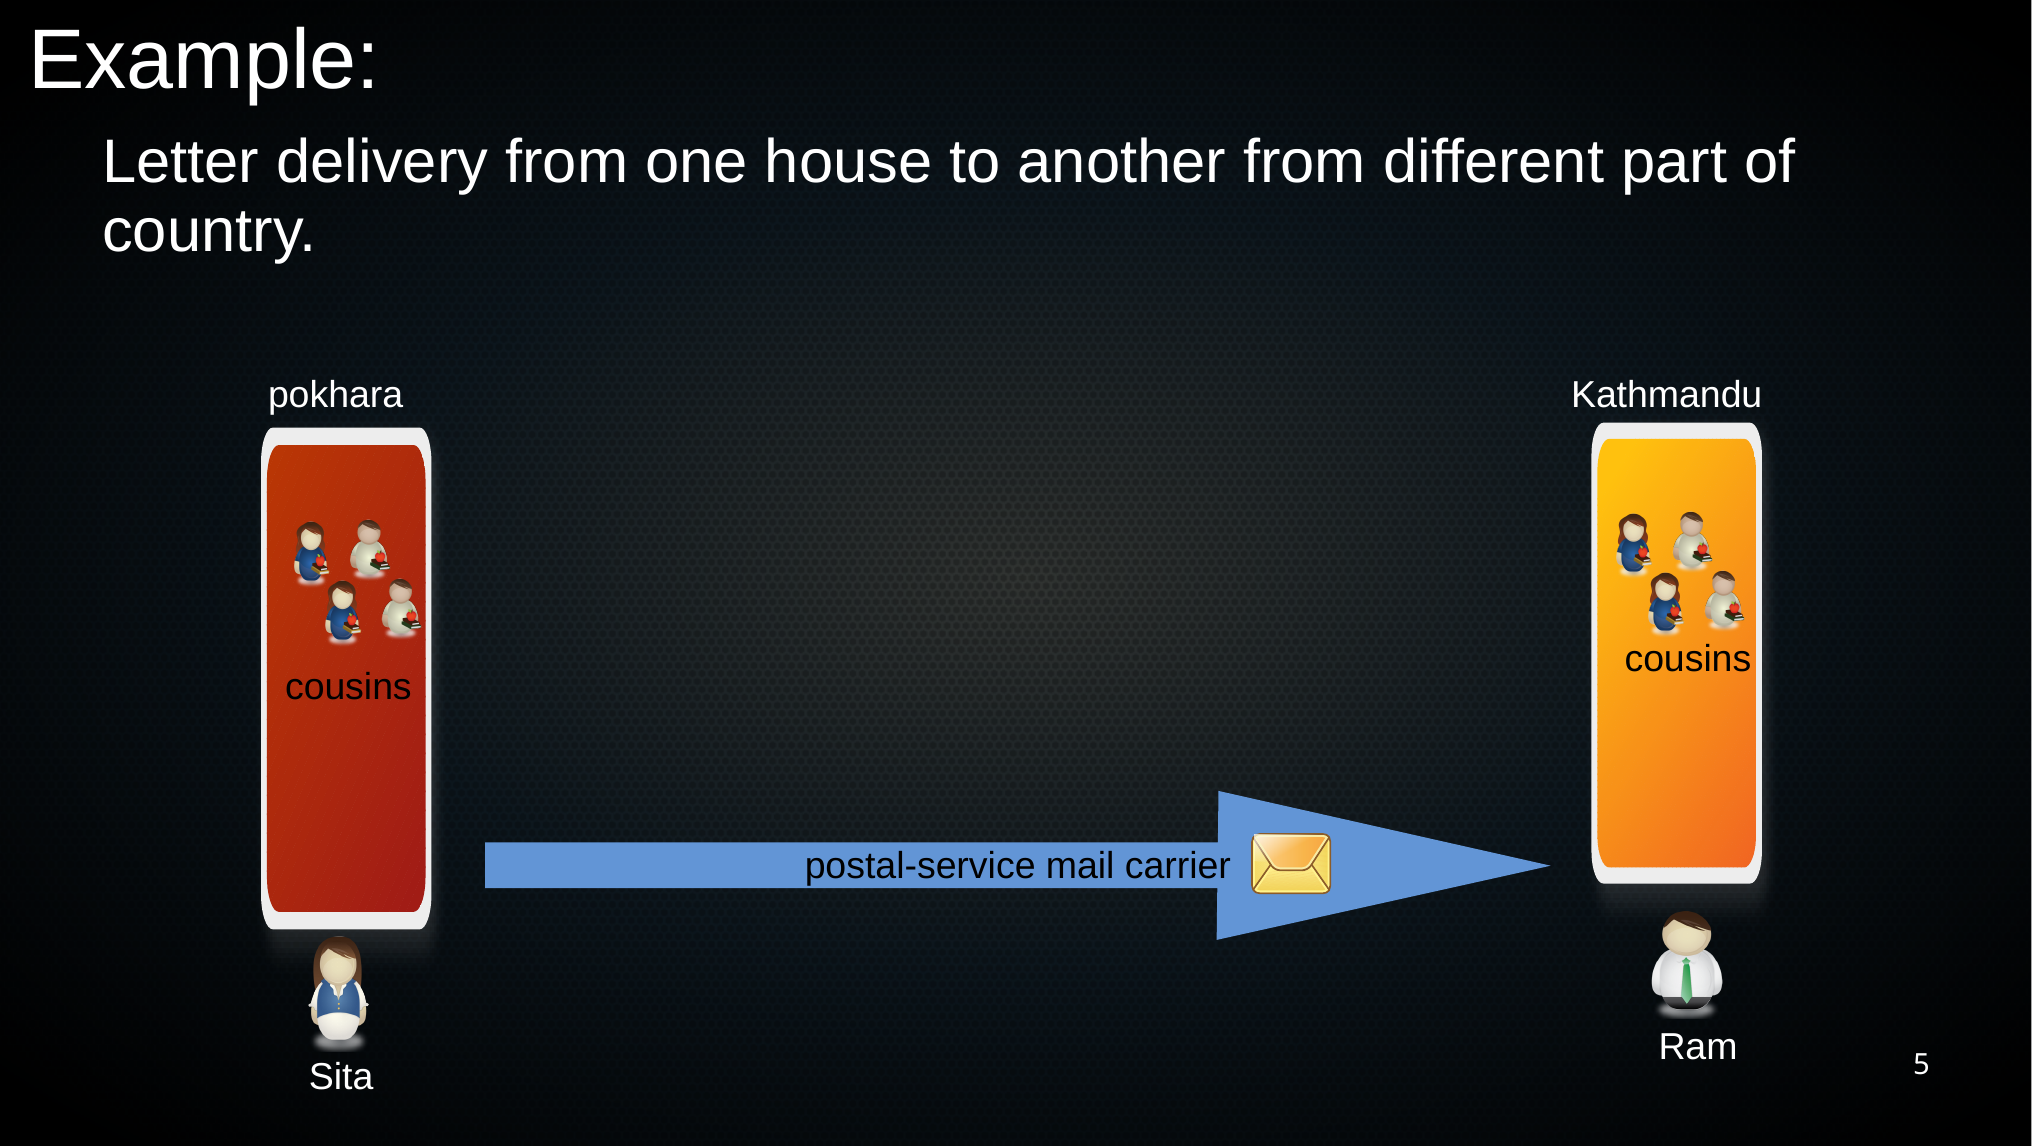

# Example:
Letter delivery from one house to another from different part of country.
pokhara
Kathmandu
cousins
cousins
postal-service mail carrier
Ram
5
Sita